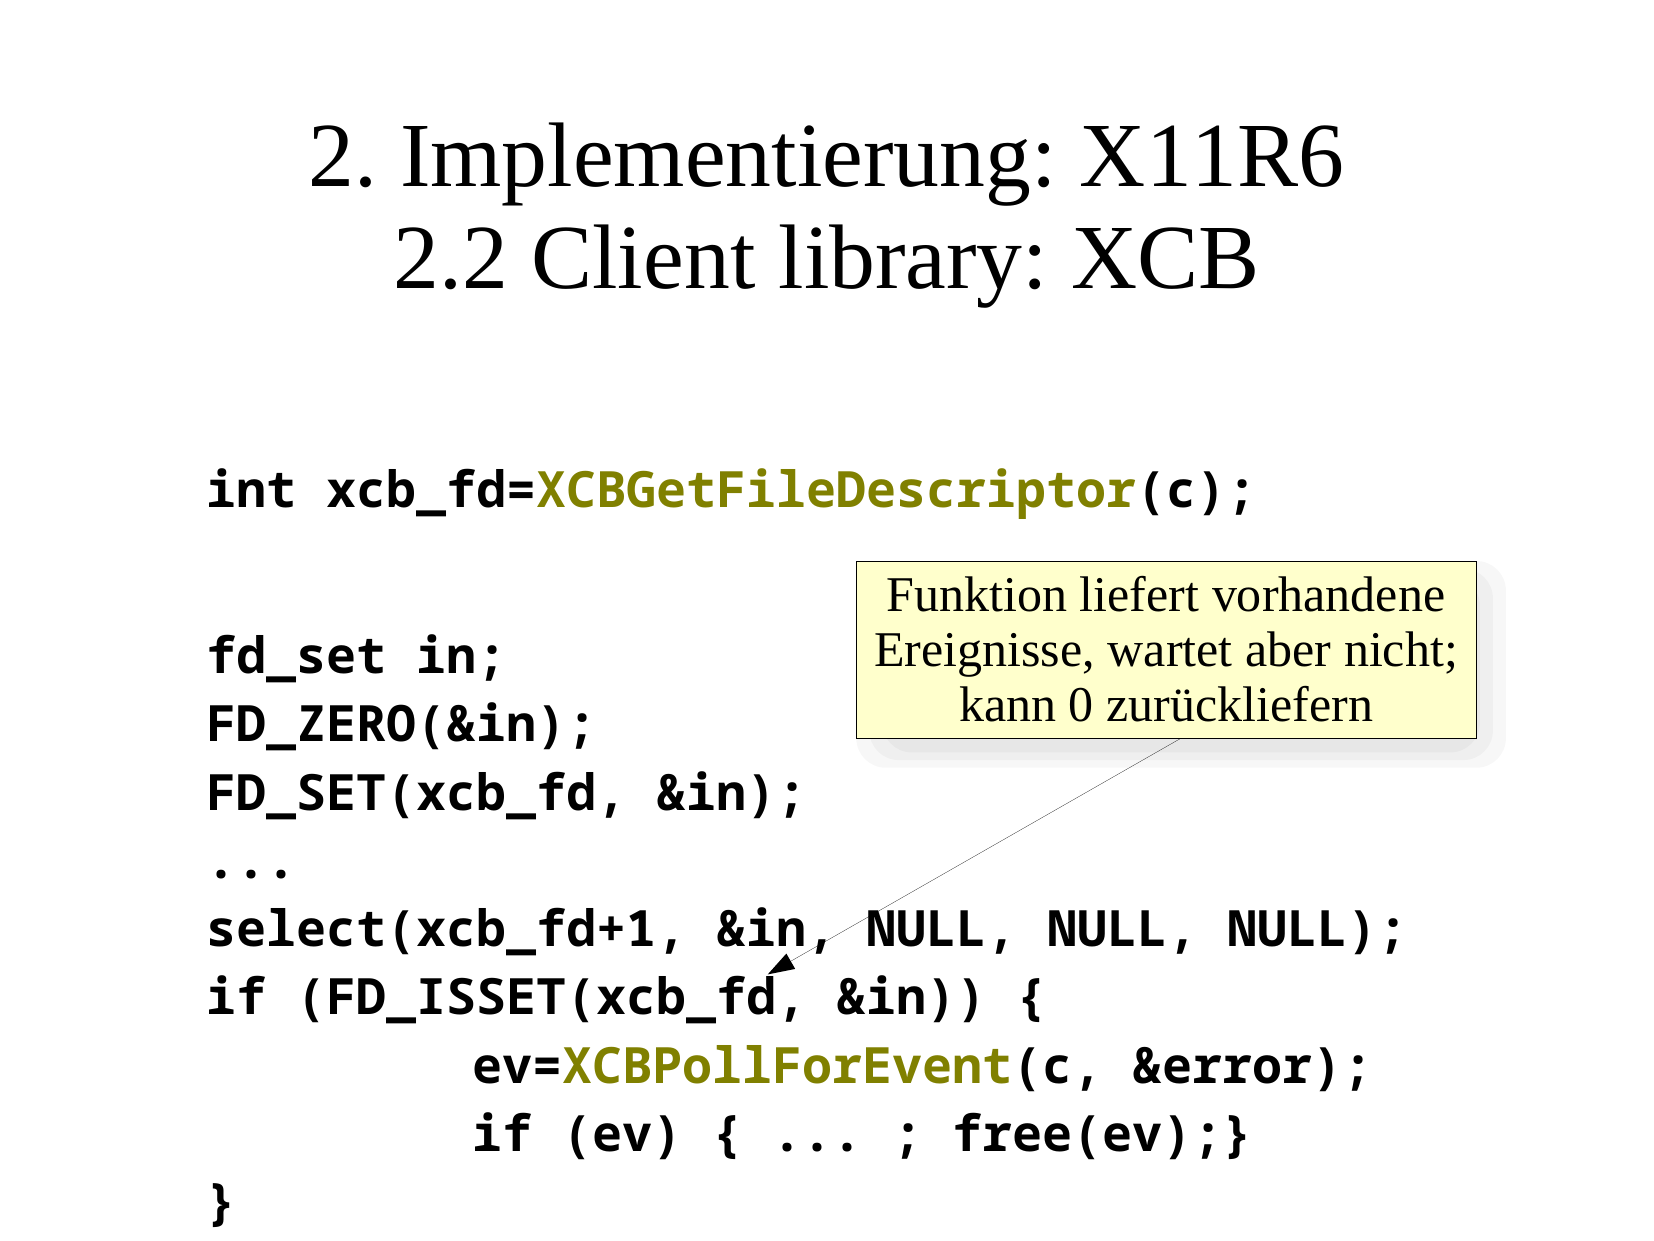

# 2. Implementierung: X11R6 2.2 Client library: XCB
int xcb_fd=XCBGetFileDescriptor(c);
Funktion liefert vorhandene
Ereignisse, wartet aber nicht;
kann 0 zurückliefern
fd_set in;
FD_ZERO(&in);
FD_SET(xcb_fd, &in);
...
select(xcb_fd+1, &in, NULL, NULL, NULL);
if (FD_ISSET(xcb_fd, &in)) {
	ev=XCBPollForEvent(c, &error);
	if (ev) { ... ; free(ev);}
}